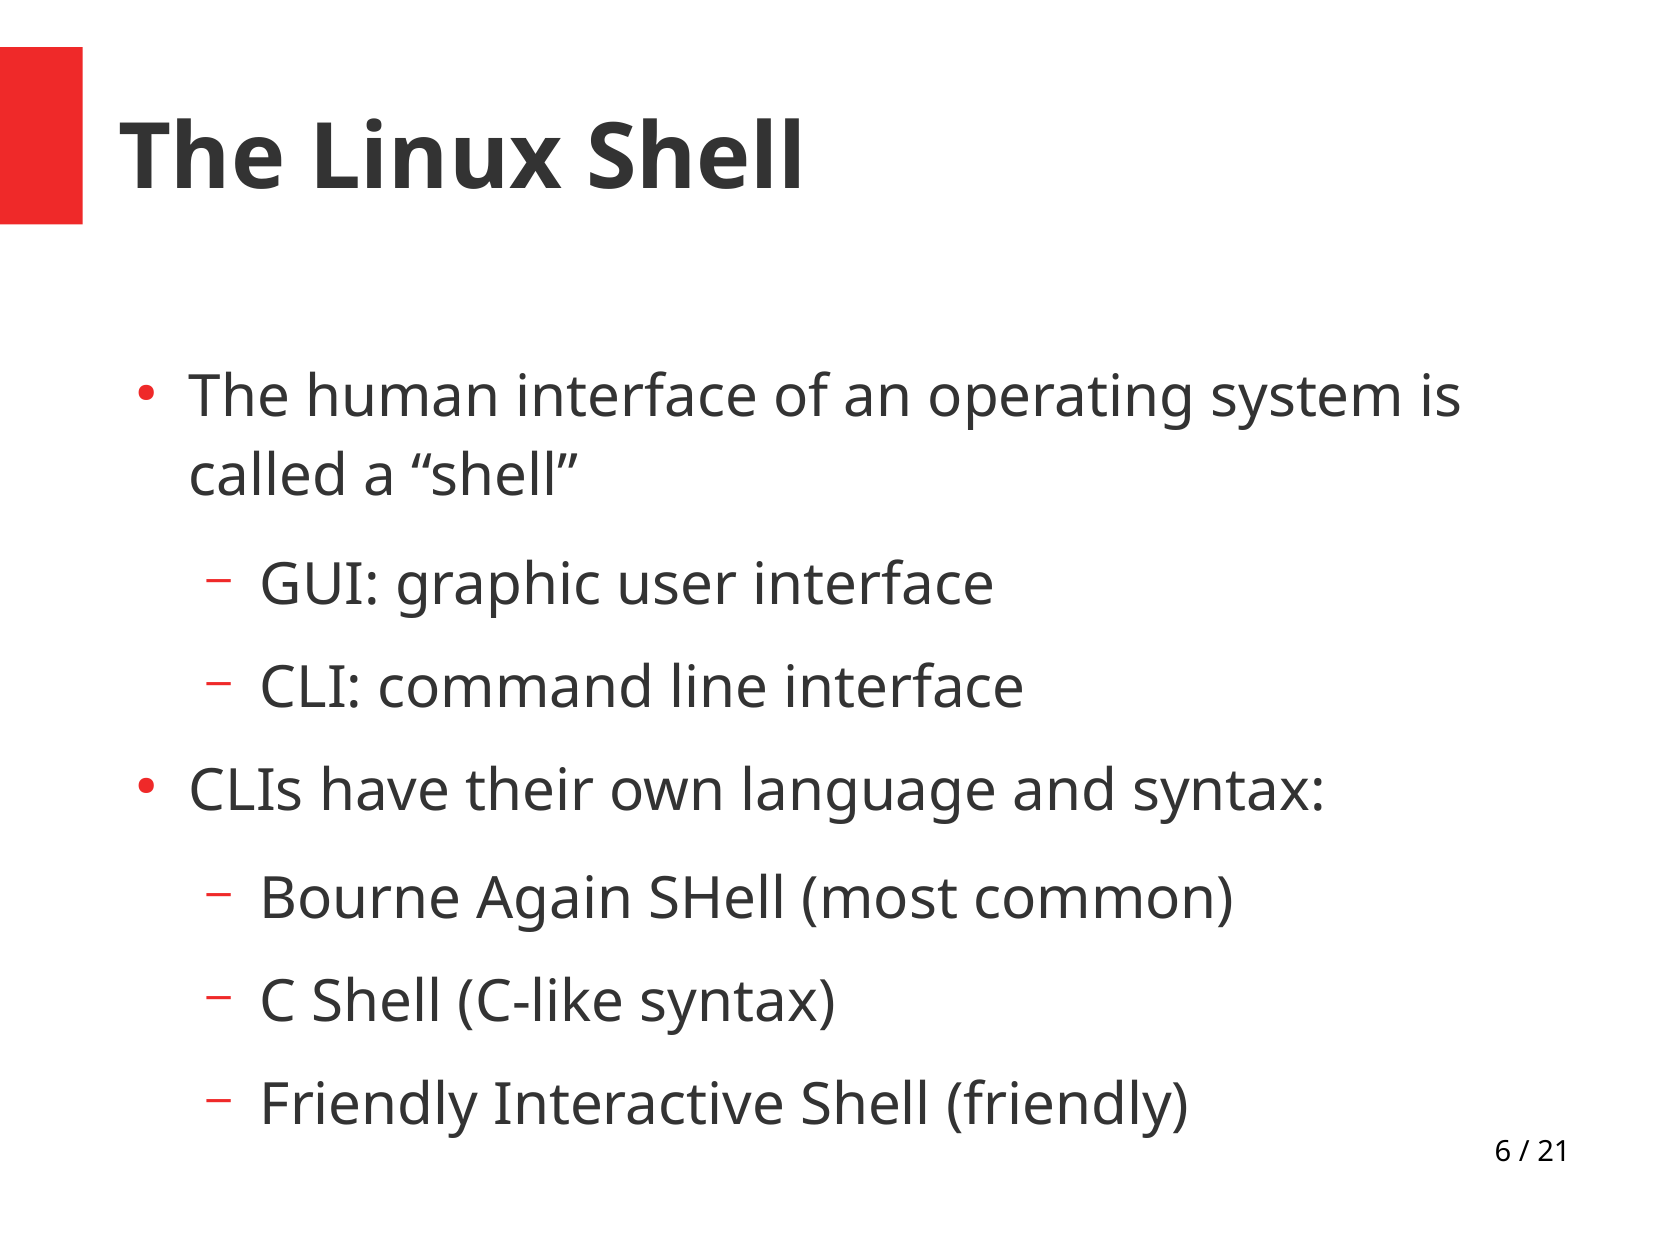

# The Linux Shell
The human interface of an operating system is called a “shell”
GUI: graphic user interface
CLI: command line interface
CLIs have their own language and syntax:
Bourne Again SHell (most common)
C Shell (C-like syntax)
Friendly Interactive Shell (friendly)
6